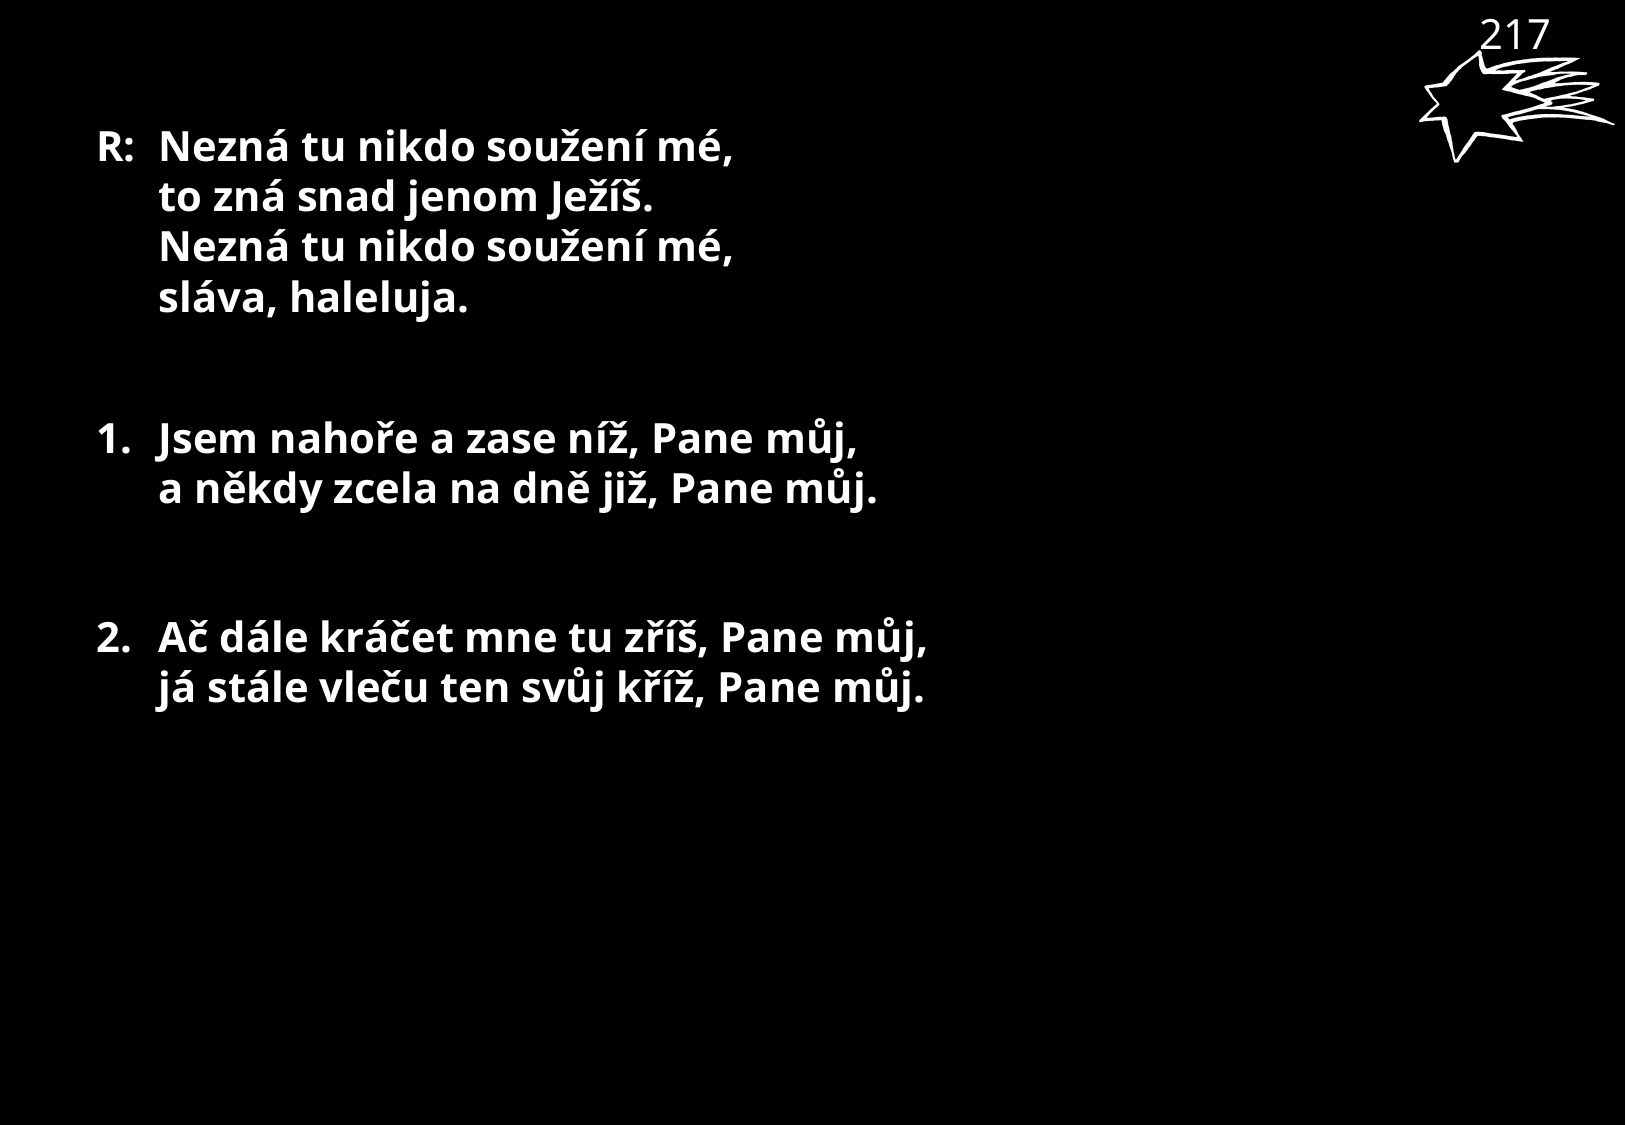

217
# R: 	Nezná tu nikdo soužení mé, to zná snad jenom Ježíš. Nezná tu nikdo soužení mé, sláva, haleluja.
Jsem nahoře a zase níž, Pane můj,
a někdy zcela na dně již, Pane můj.
Ač dále kráčet mne tu zříš, Pane můj,
já stále vleču ten svůj kříž, Pane můj.